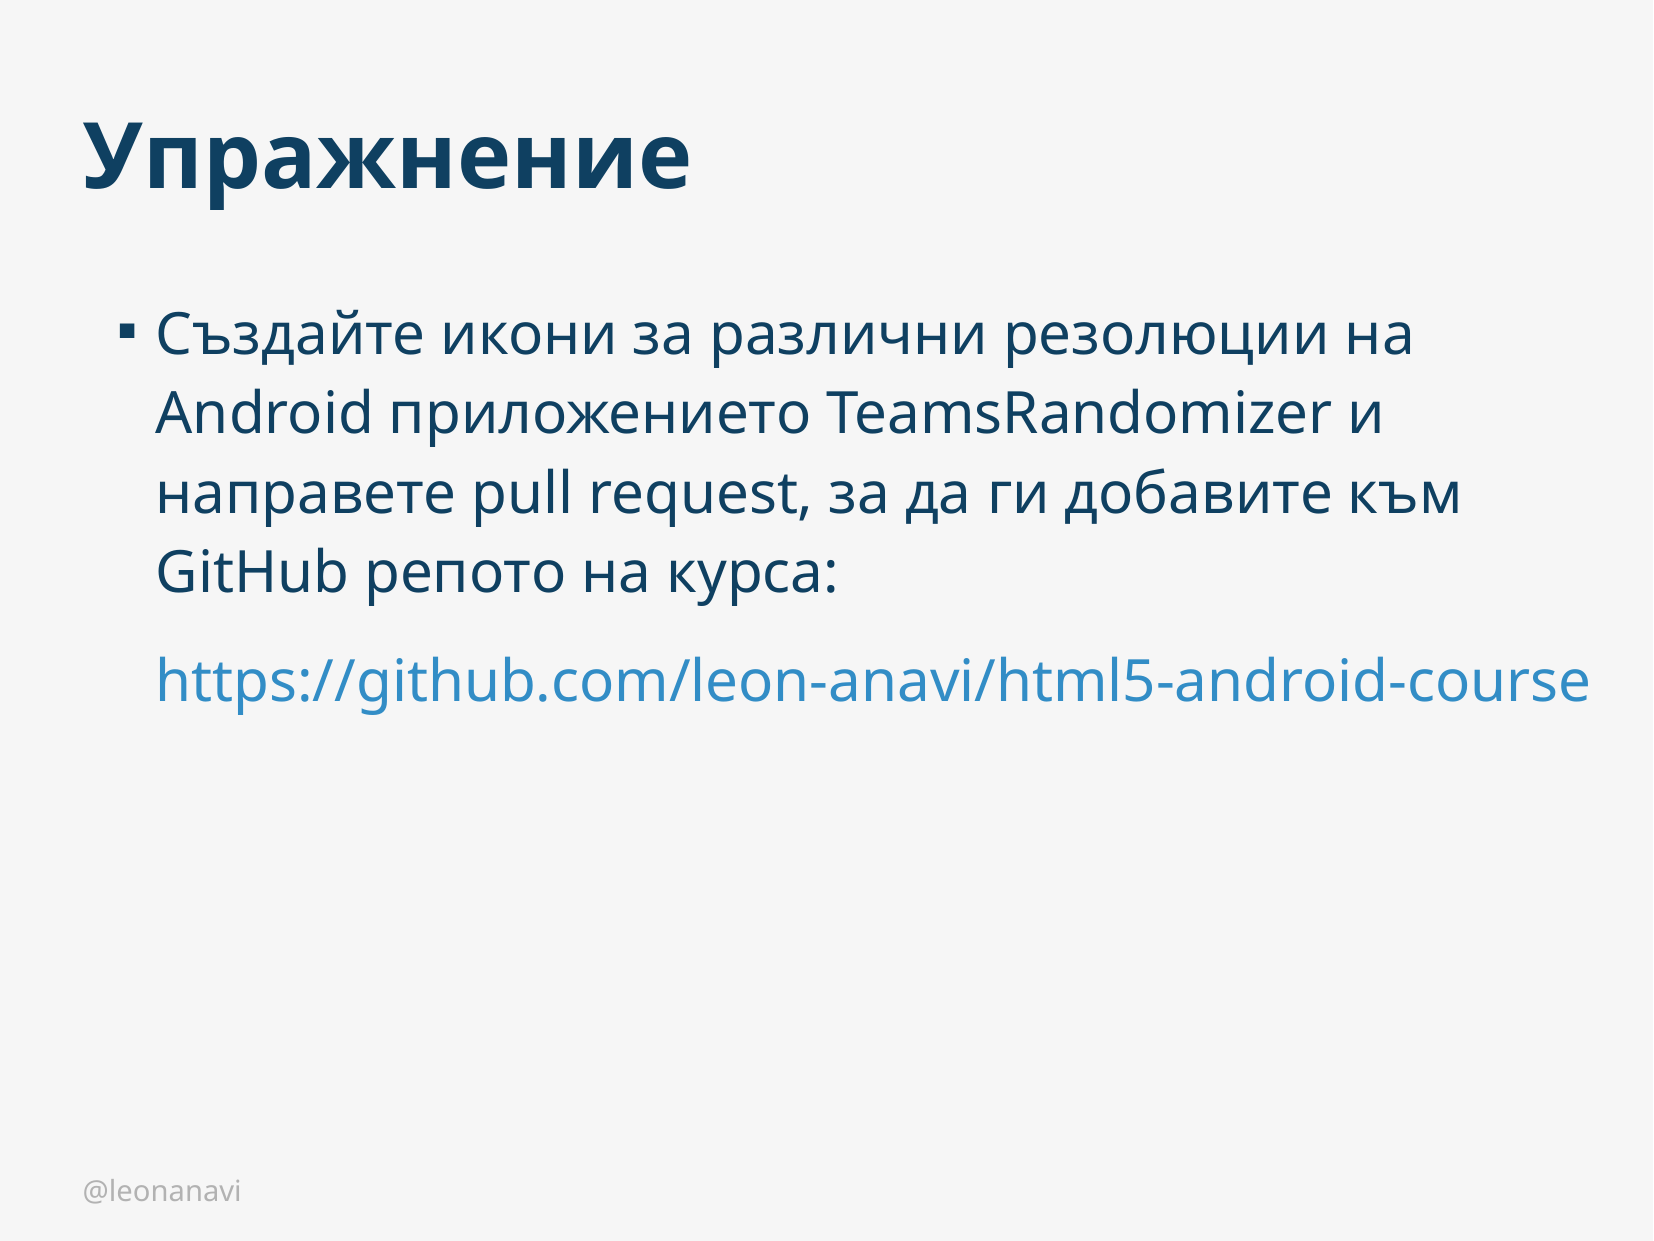

# Упражнение
Създайте икони за различни резолюции на Android приложението TeamsRandomizer и направете pull request, за да ги добавите към GitHub репото на курса:
https://github.com/leon-anavi/html5-android-course